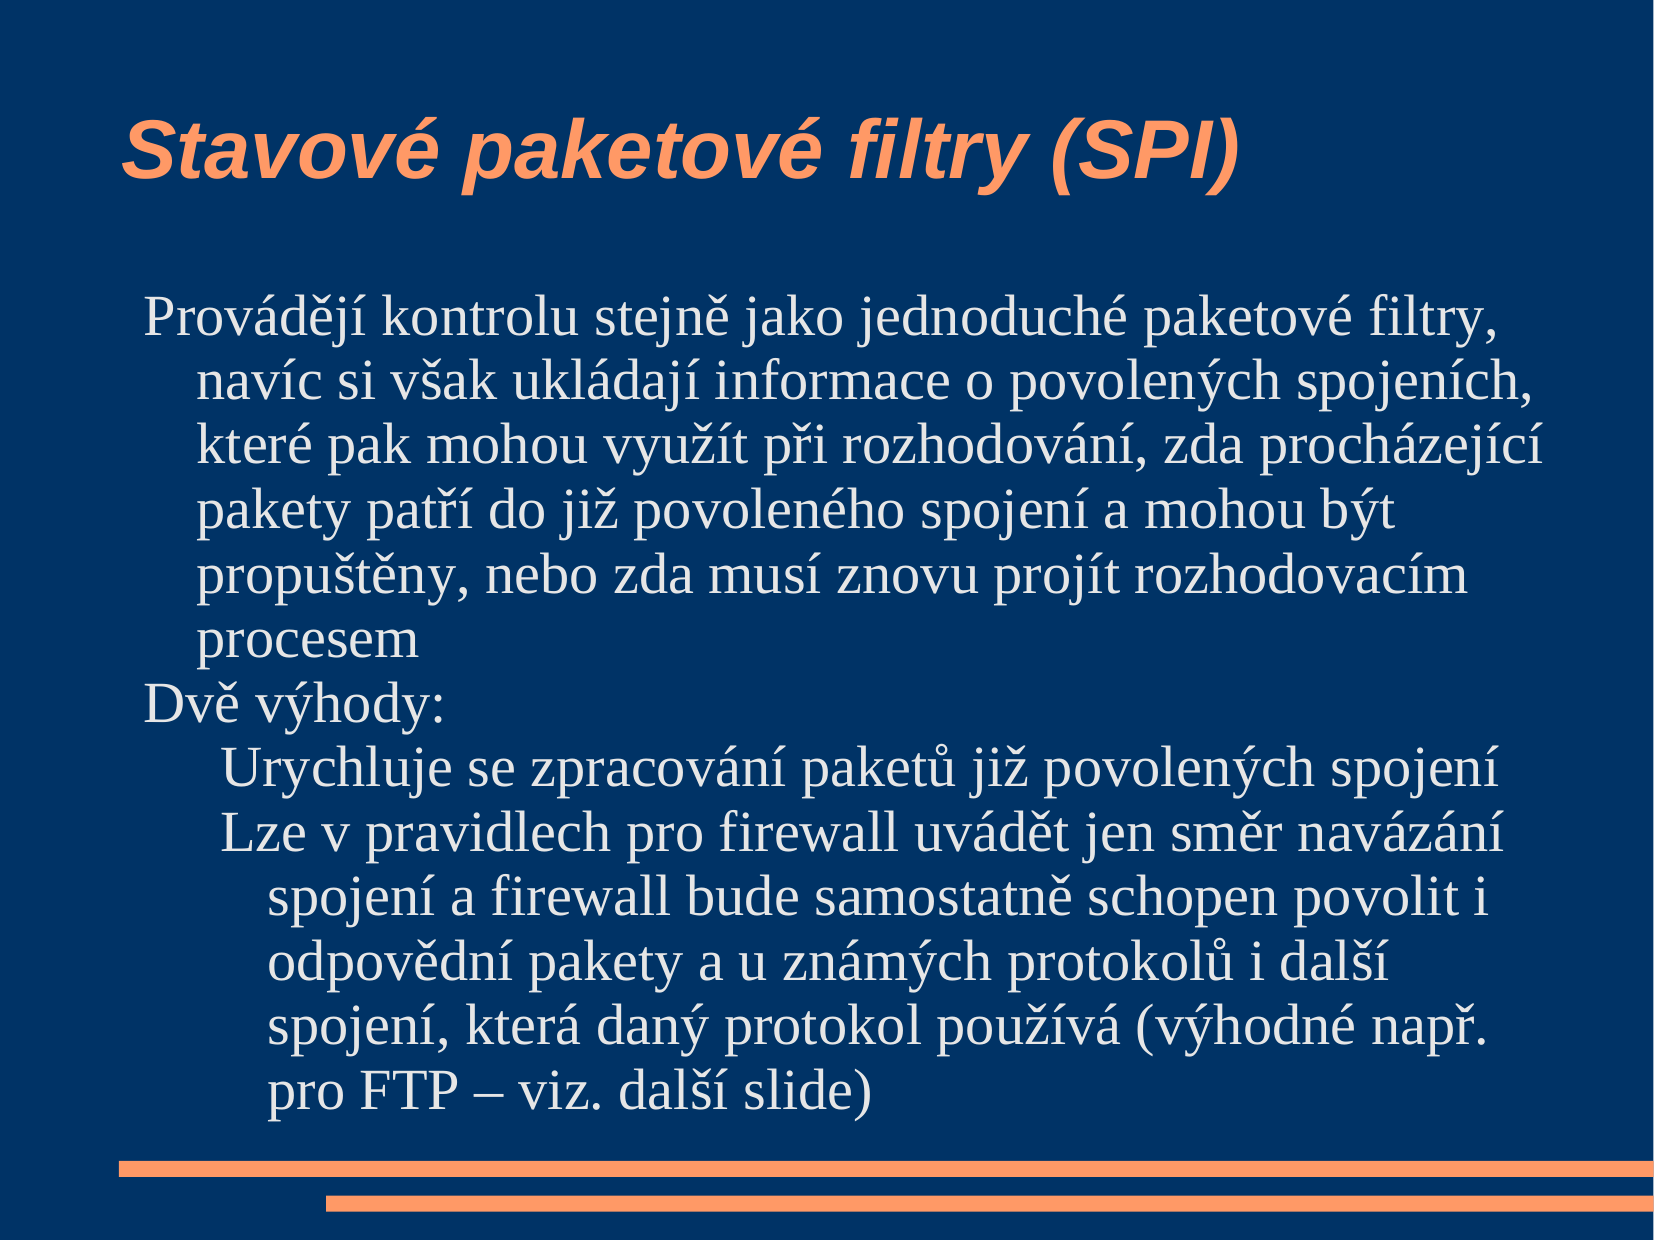

# Stavové paketové filtry (SPI)
Provádějí kontrolu stejně jako jednoduché paketové filtry, navíc si však ukládají informace o povolených spojeních, které pak mohou využít při rozhodování, zda procházející pakety patří do již povoleného spojení a mohou být propuštěny, nebo zda musí znovu projít rozhodovacím procesem
Dvě výhody:
Urychluje se zpracování paketů již povolených spojení
Lze v pravidlech pro firewall uvádět jen směr navázání spojení a firewall bude samostatně schopen povolit i odpovědní pakety a u známých protokolů i další spojení, která daný protokol používá (výhodné např. pro FTP – viz. další slide)